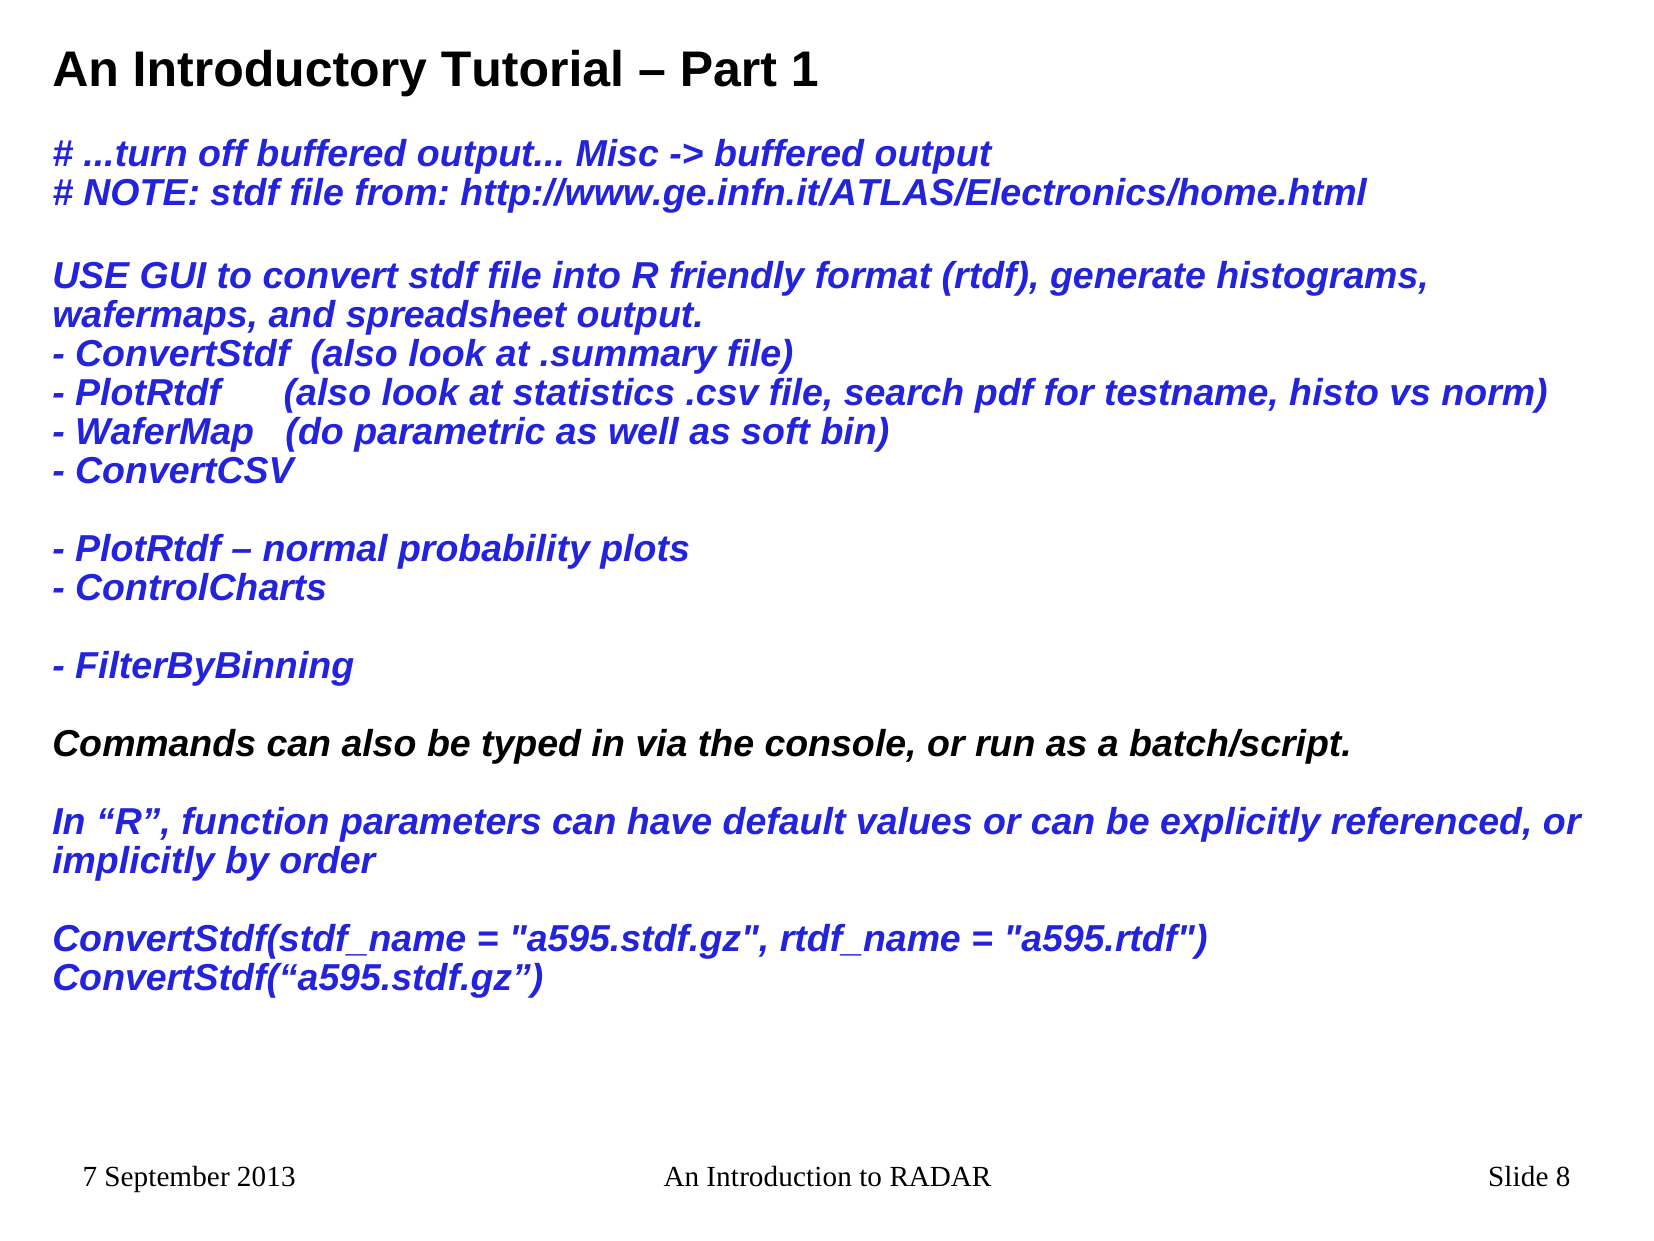

An Introductory Tutorial – Part 1
# ...turn off buffered output... Misc -> buffered output
# NOTE: stdf file from: http://www.ge.infn.it/ATLAS/Electronics/home.html
USE GUI to convert stdf file into R friendly format (rtdf), generate histograms, wafermaps, and spreadsheet output.
- ConvertStdf (also look at .summary file)
- PlotRtdf (also look at statistics .csv file, search pdf for testname, histo vs norm)
- WaferMap (do parametric as well as soft bin)
- ConvertCSV
- PlotRtdf – normal probability plots
- ControlCharts
- FilterByBinning
Commands can also be typed in via the console, or run as a batch/script.
In “R”, function parameters can have default values or can be explicitly referenced, or implicitly by order
ConvertStdf(stdf_name = "a595.stdf.gz", rtdf_name = "a595.rtdf")
ConvertStdf(“a595.stdf.gz”)
8